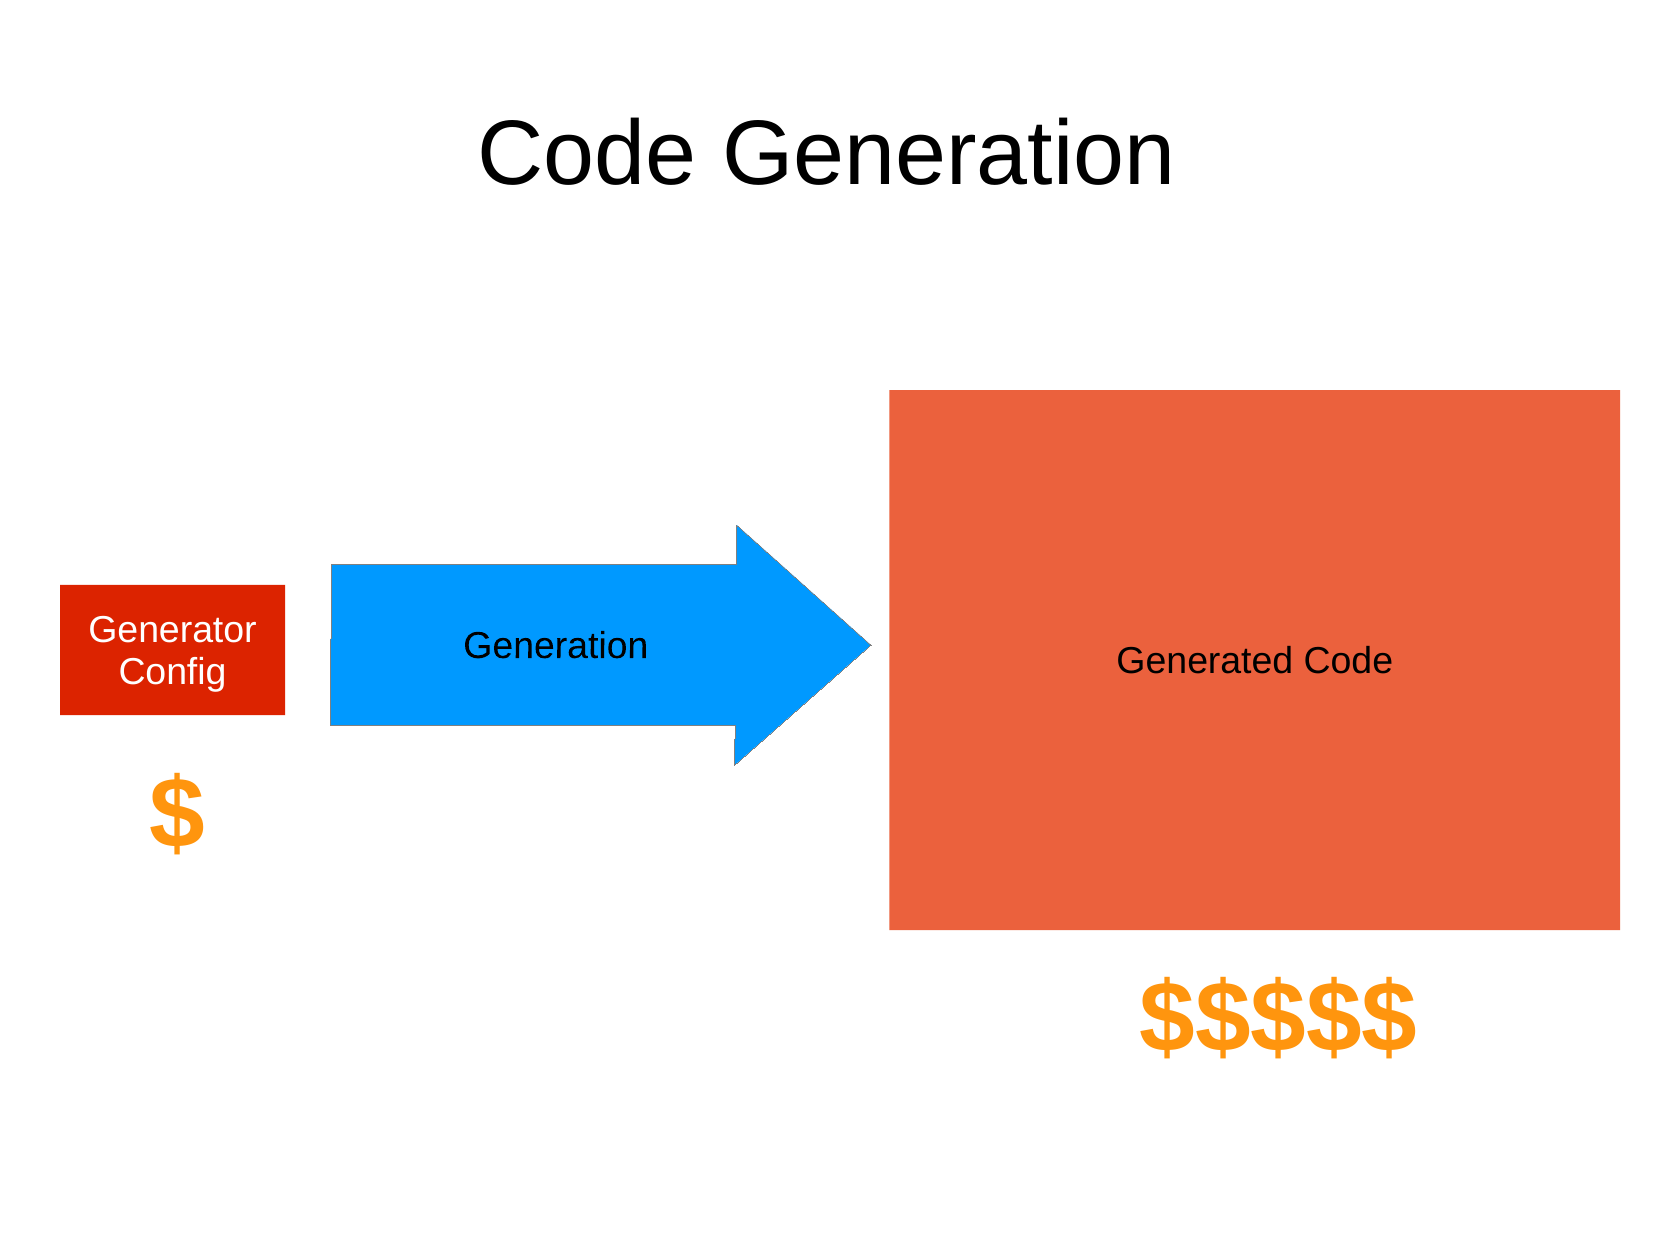

# Code Generation
Generated Code
Generation
Generator
Config
$
$$$$$